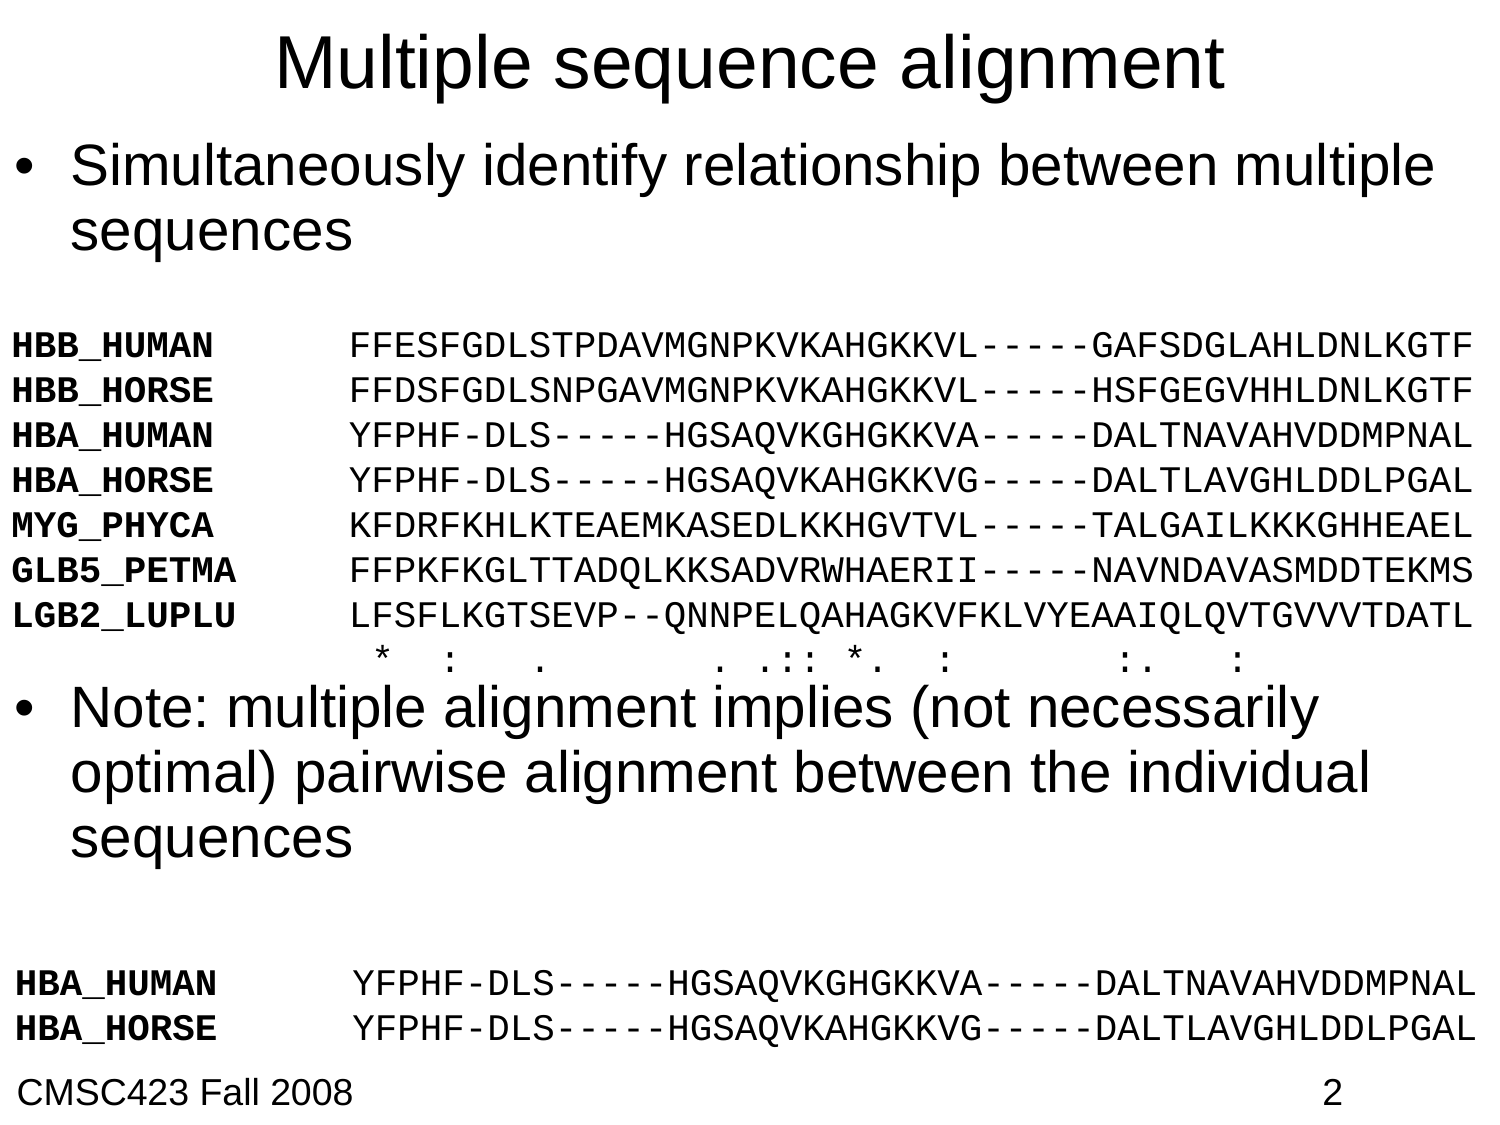

# Multiple sequence alignment
Simultaneously identify relationship between multiple sequences
Note: multiple alignment implies (not necessarily optimal) pairwise alignment between the individual sequences
HBB_HUMAN      FFESFGDLSTPDAVMGNPKVKAHGKKVL-----GAFSDGLAHLDNLKGTF
HBB_HORSE      FFDSFGDLSNPGAVMGNPKVKAHGKKVL-----HSFGEGVHHLDNLKGTF
HBA_HUMAN      YFPHF-DLS-----HGSAQVKGHGKKVA-----DALTNAVAHVDDMPNAL
HBA_HORSE      YFPHF-DLS-----HGSAQVKAHGKKVG-----DALTLAVGHLDDLPGAL
MYG_PHYCA      KFDRFKHLKTEAEMKASEDLKKHGVTVL-----TALGAILKKKGHHEAEL
GLB5_PETMA     FFPKFKGLTTADQLKKSADVRWHAERII-----NAVNDAVASMDDTEKMS
LGB2_LUPLU     LFSFLKGTSEVP--QNNPELQAHAGKVFKLVYEAAIQLQVTGVVVTDATL
                *  :   .       . .:: *.  :       :.   :
HBA_HUMAN      YFPHF-DLS-----HGSAQVKGHGKKVA-----DALTNAVAHVDDMPNAL
HBA_HORSE      YFPHF-DLS-----HGSAQVKAHGKKVG-----DALTLAVGHLDDLPGAL
CMSC423 Fall 2008
2